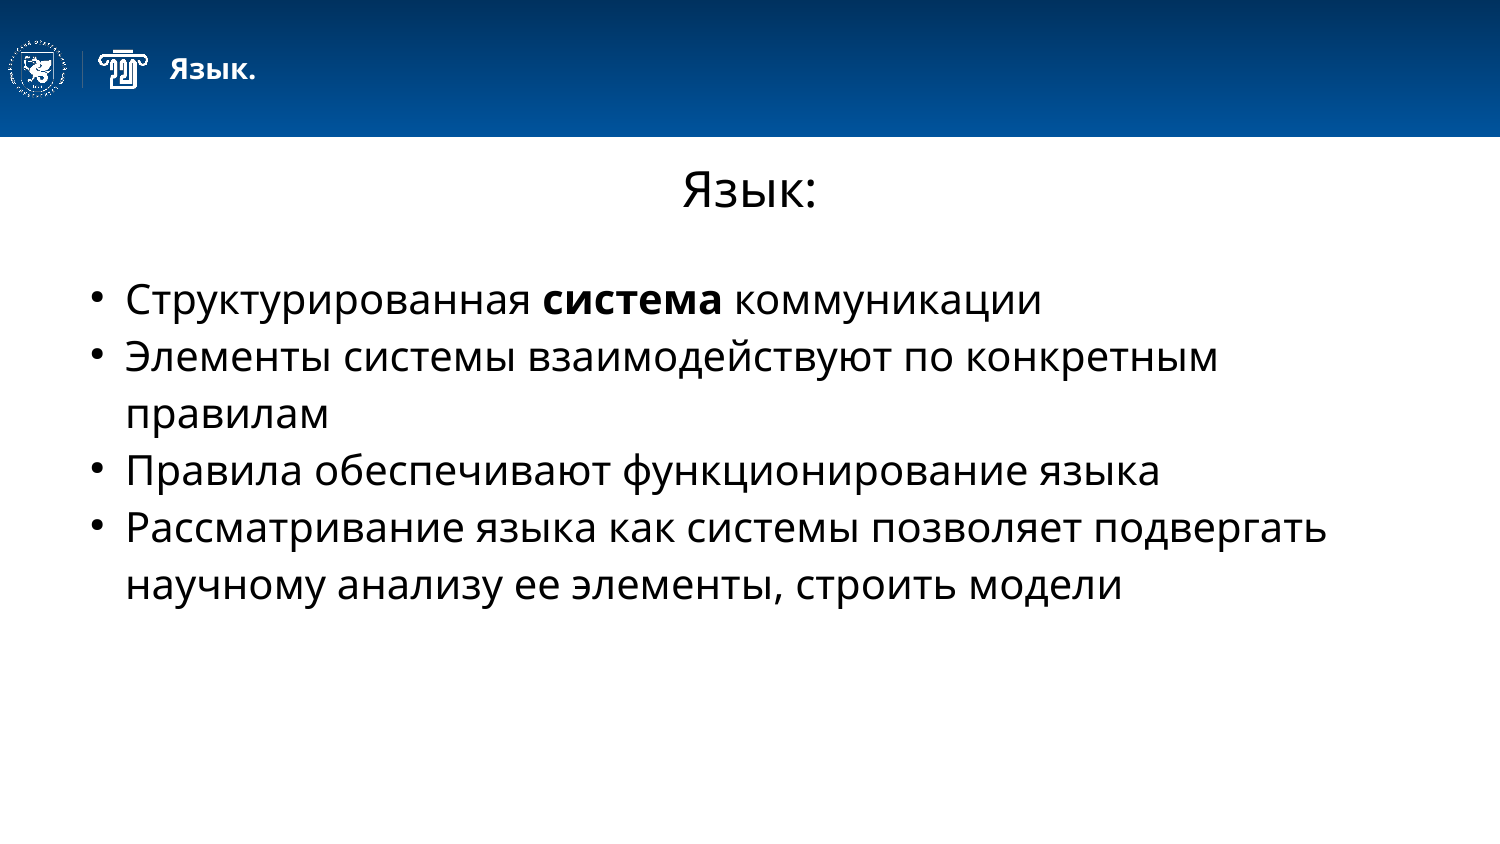

Язык.
Язык:
Структурированная система коммуникации
Элементы системы взаимодействуют по конкретным правилам
Правила обеспечивают функционирование языка
Рассматривание языка как системы позволяет подвергать научному анализу ее элементы, строить модели